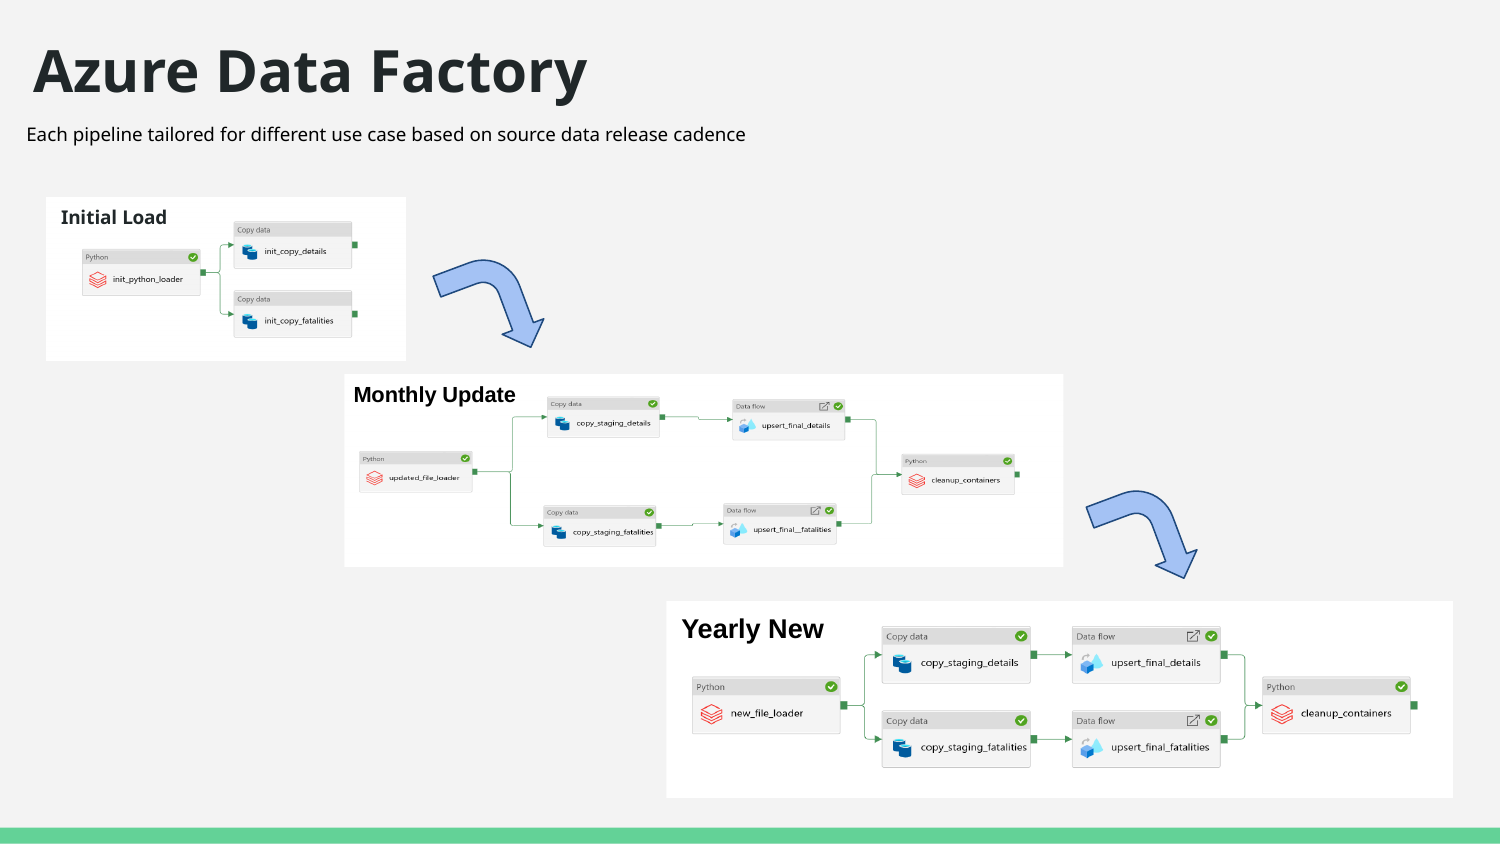

Azure Data Factory
Each pipeline tailored for different use case based on source data release cadence
Initial Load
Monthly Update
Yearly New